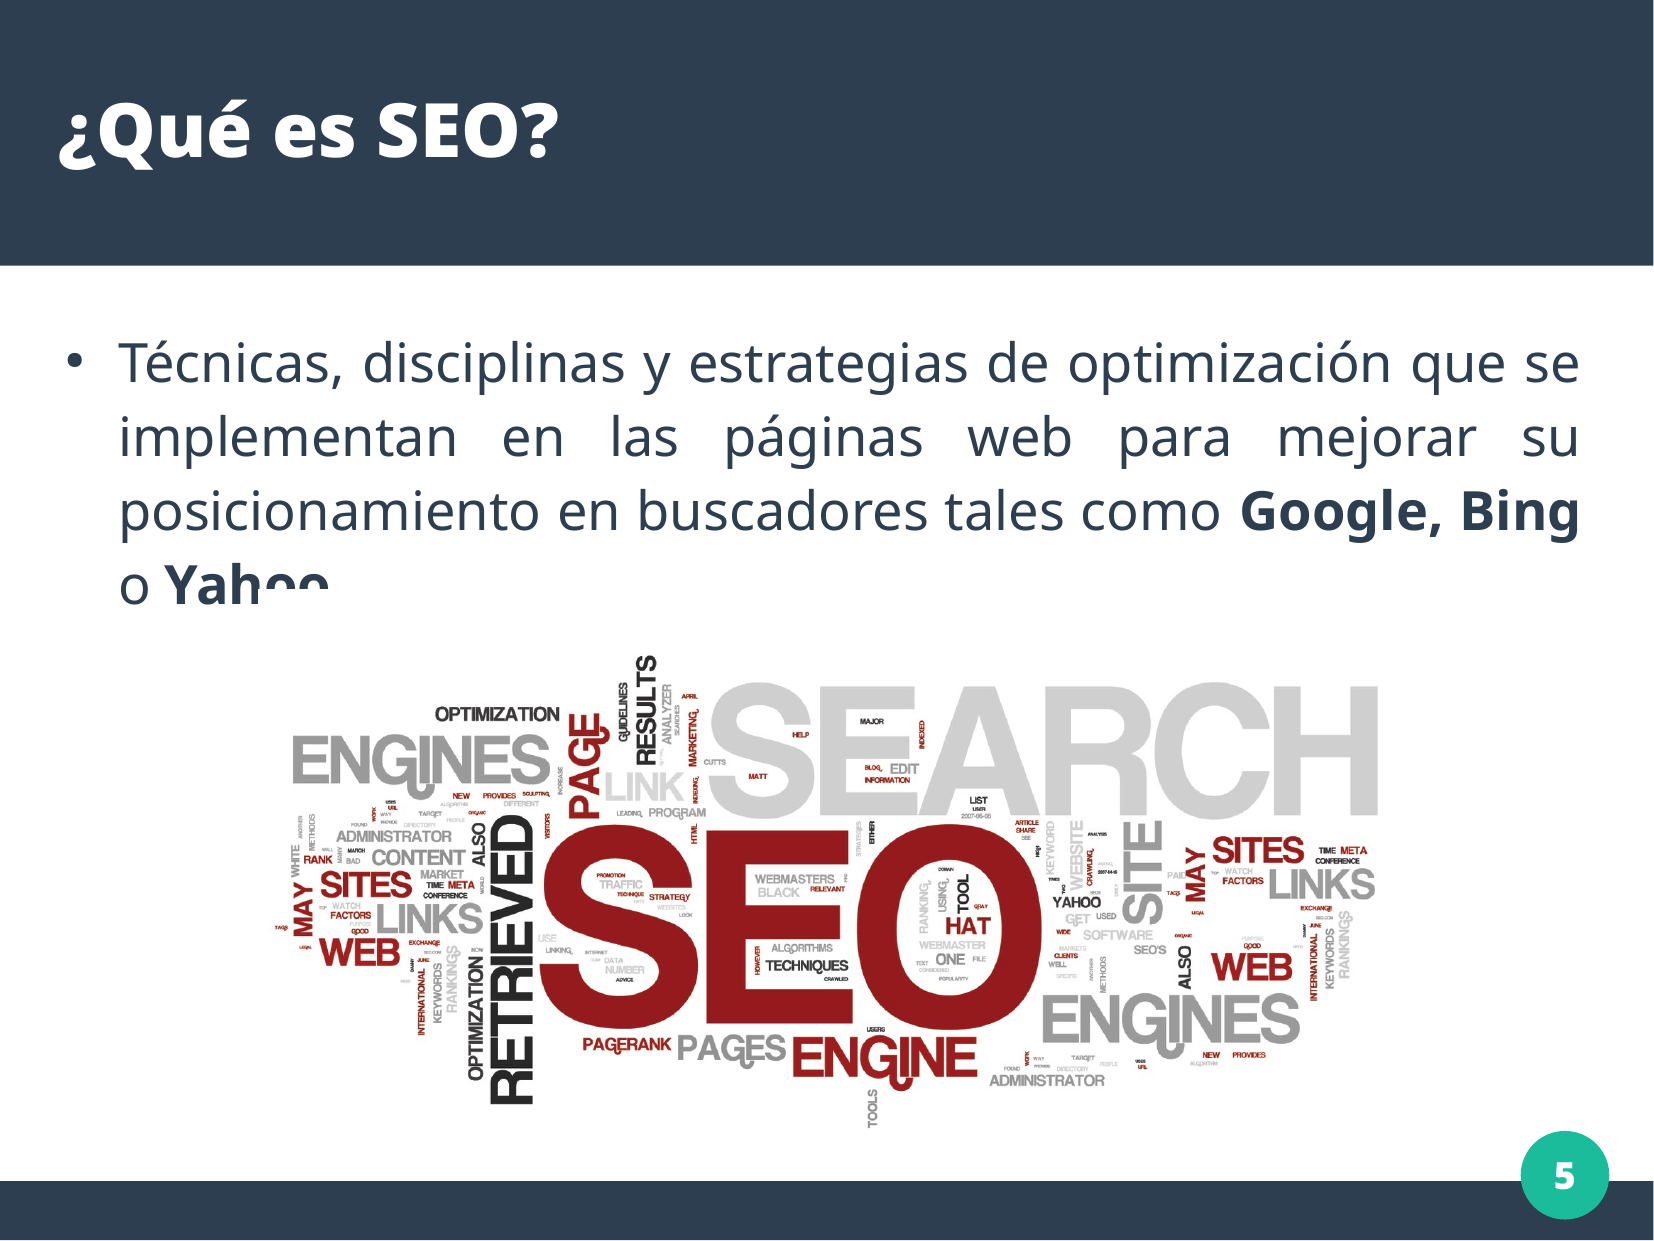

# ¿Qué es SEO?
Técnicas, disciplinas y estrategias de optimización que se implementan en las páginas web para mejorar su posicionamiento en buscadores tales como Google, Bing o Yahoo.
5